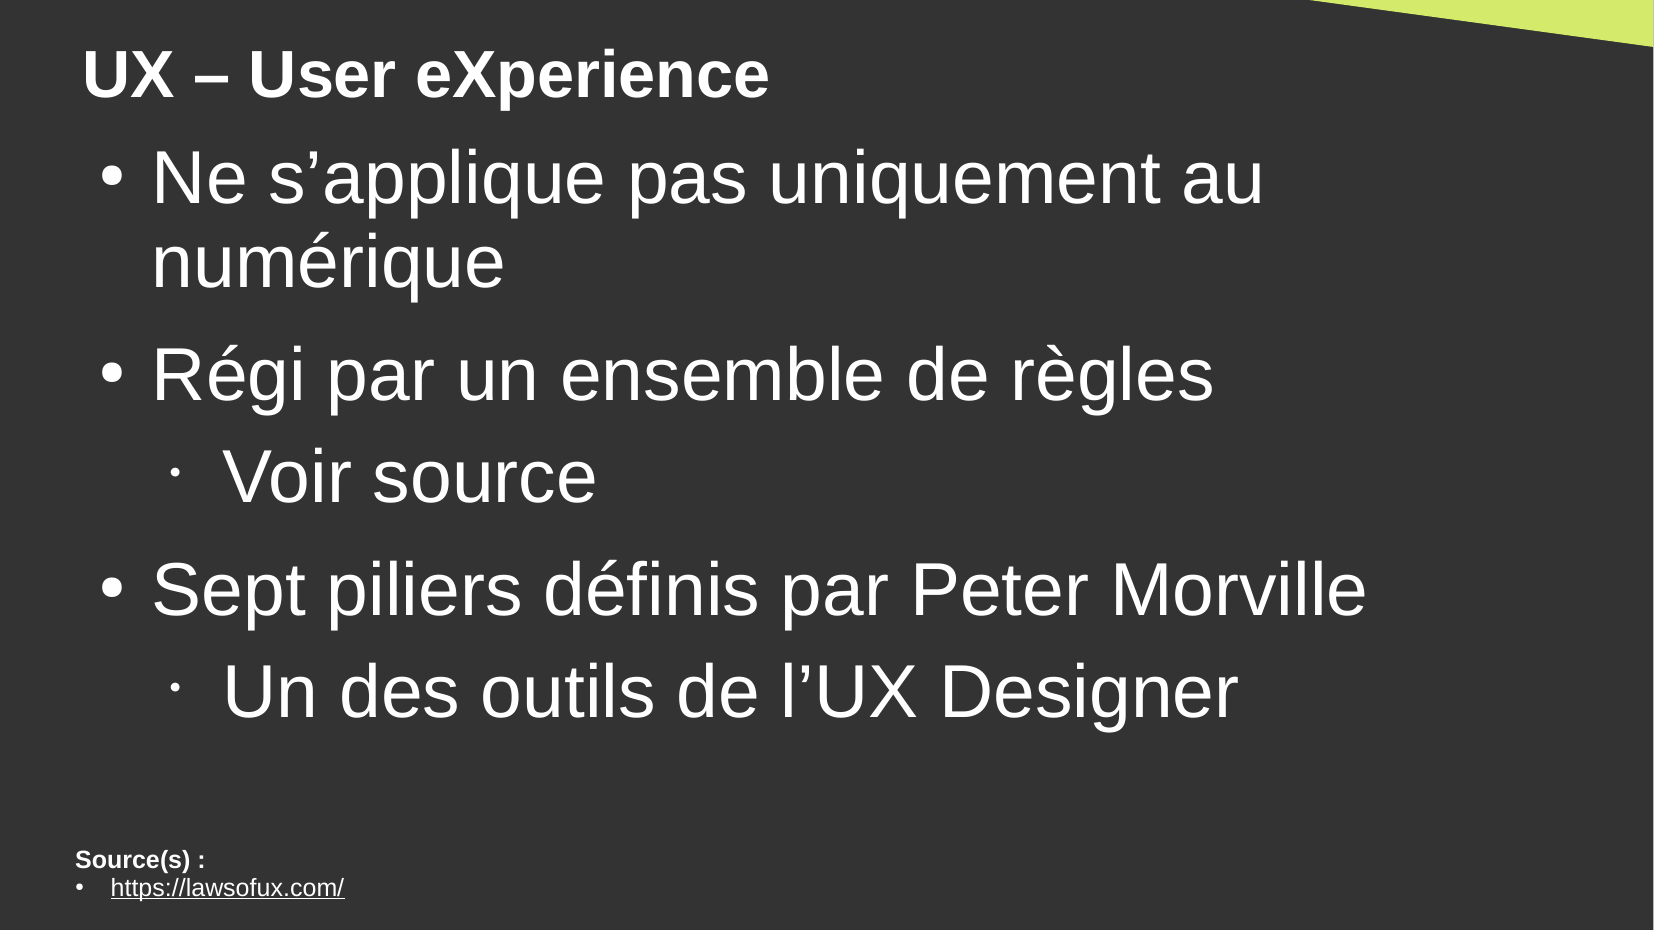

# UX – User eXperience
Ne s’applique pas uniquement au numérique
Régi par un ensemble de règles
Voir source
Sept piliers définis par Peter Morville
Un des outils de l’UX Designer
Source(s) :
https://lawsofux.com/